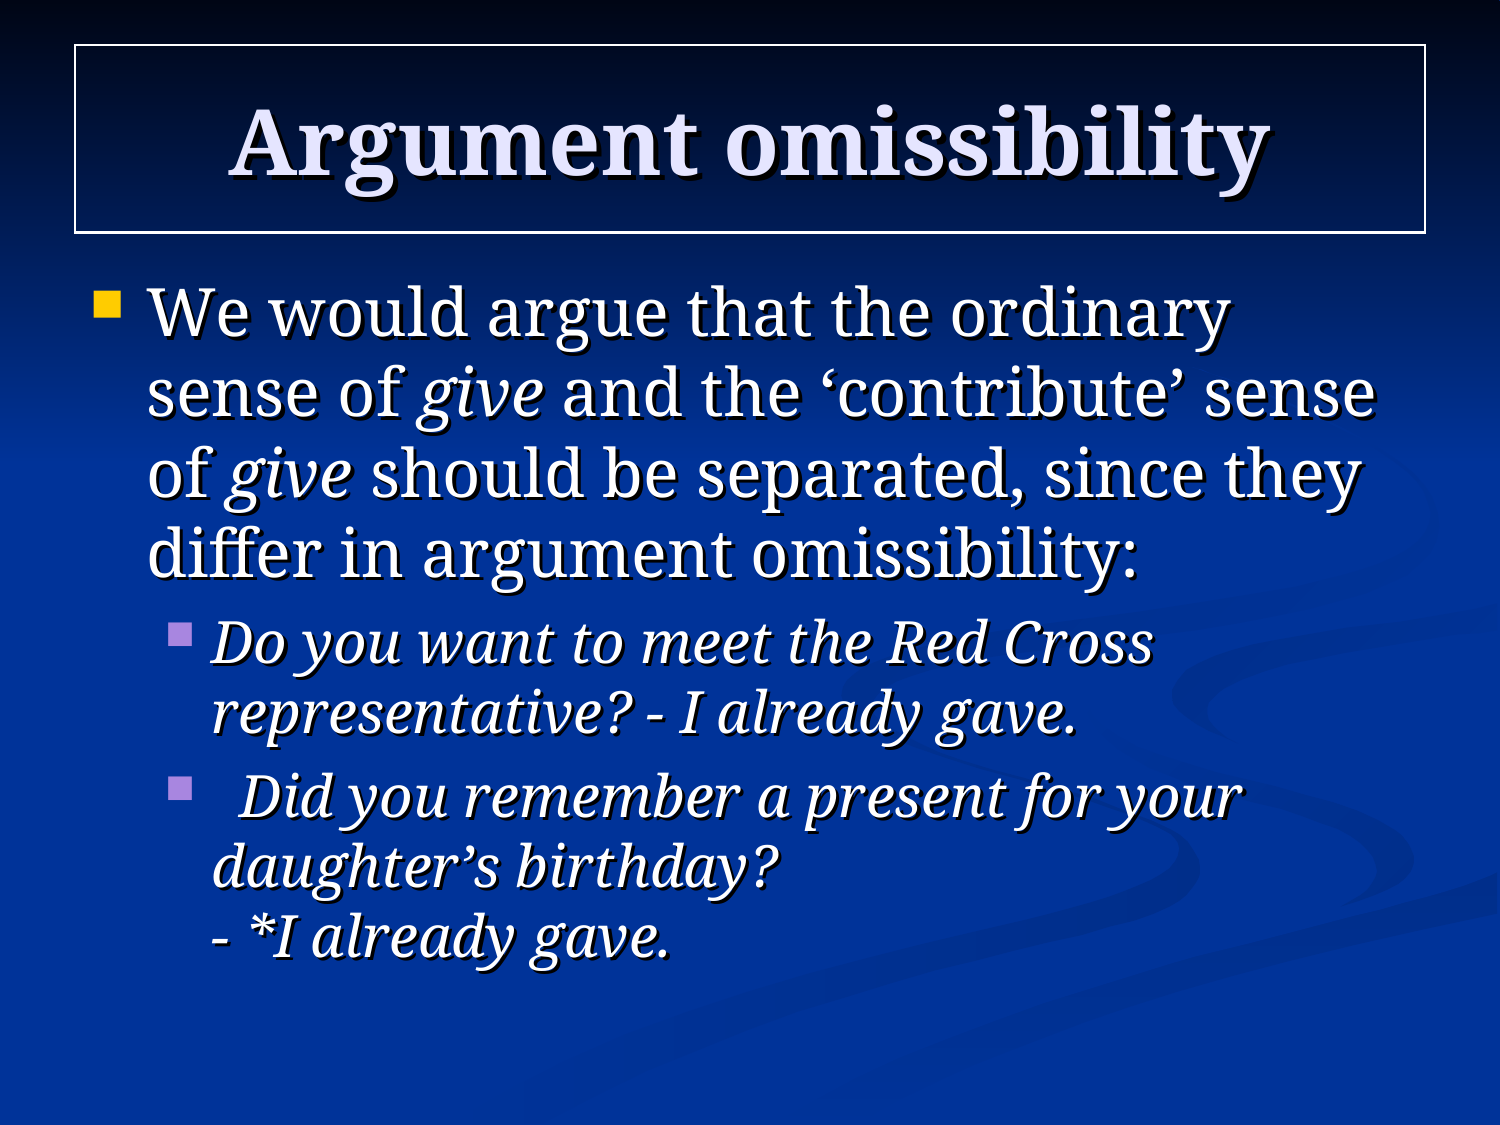

# Argument omissibility
We would argue that the ordinary sense of give and the ‘contribute’ sense of give should be separated, since they differ in argument omissibility:
Do you want to meet the Red Cross representative? - I already gave.
	Did you remember a present for your daughter’s birthday?
- *I already gave.